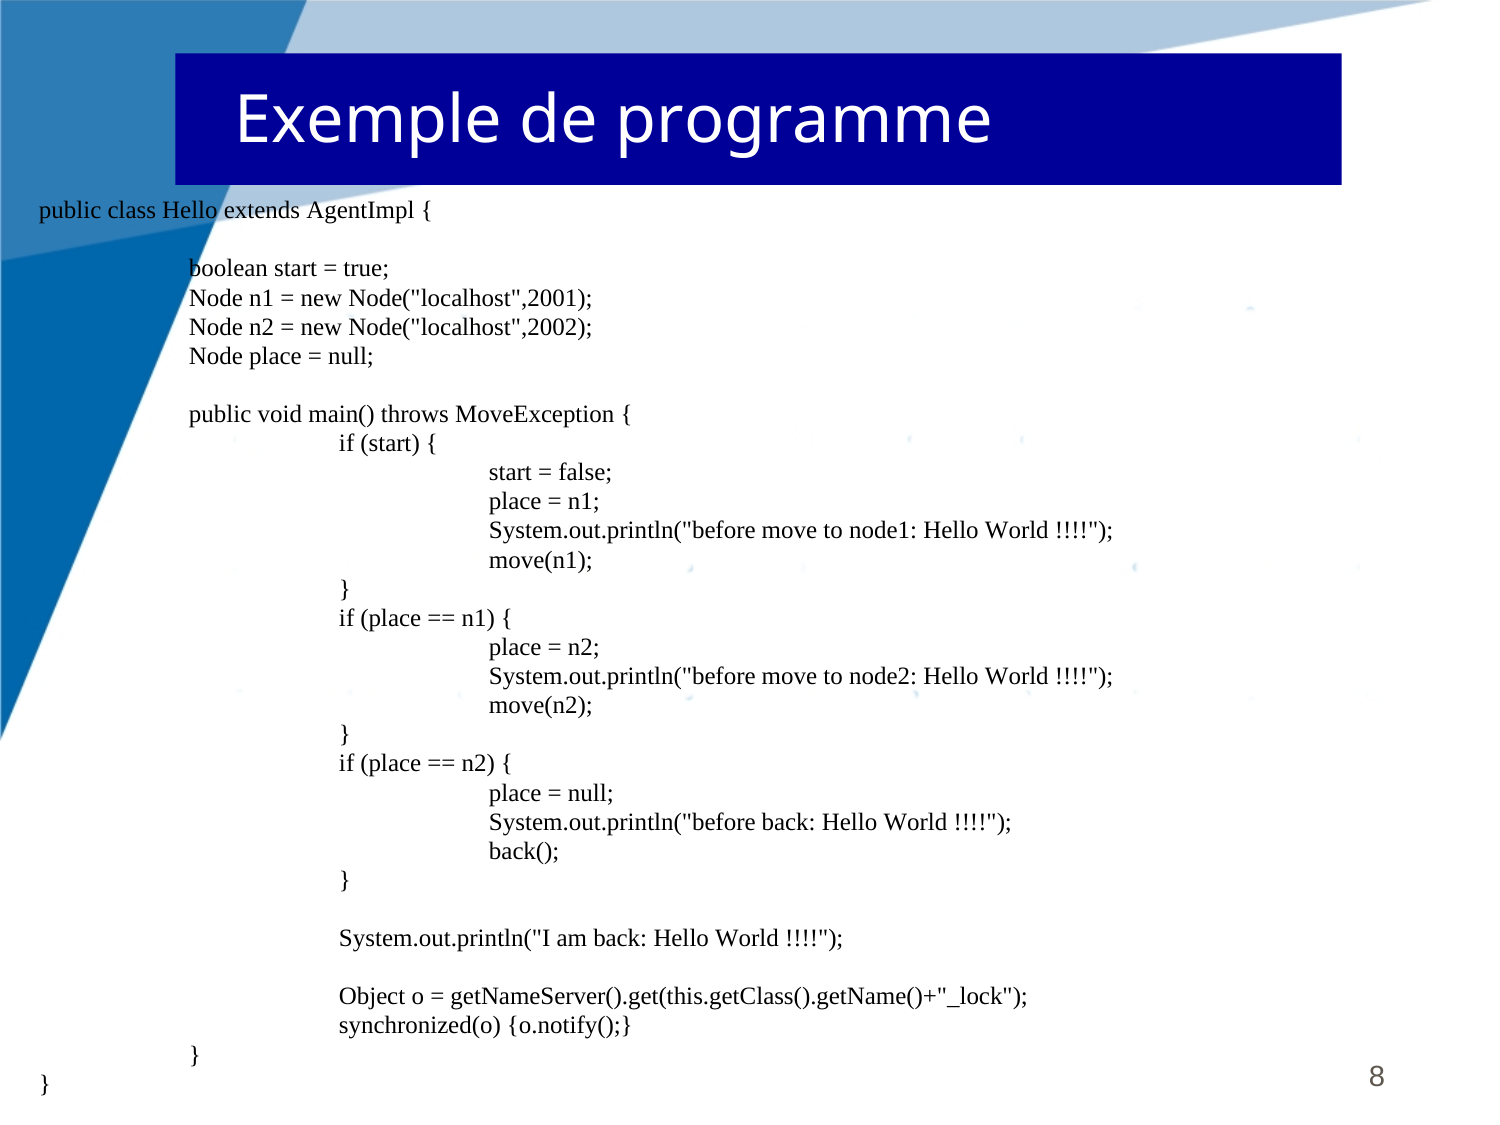

# Exemple de programme
public class Hello extends AgentImpl {
	boolean start = true;
	Node n1 = new Node("localhost",2001);
	Node n2 = new Node("localhost",2002);
	Node place = null;
	public void main() throws MoveException {
		if (start) {
			start = false;
			place = n1;
			System.out.println("before move to node1: Hello World !!!!");
			move(n1);
		}
		if (place == n1) {
			place = n2;
			System.out.println("before move to node2: Hello World !!!!");
			move(n2);
		}
		if (place == n2) {
			place = null;
			System.out.println("before back: Hello World !!!!");
			back();
		}
		System.out.println("I am back: Hello World !!!!");
		Object o = getNameServer().get(this.getClass().getName()+"_lock");
		synchronized(o) {o.notify();}
	}
}